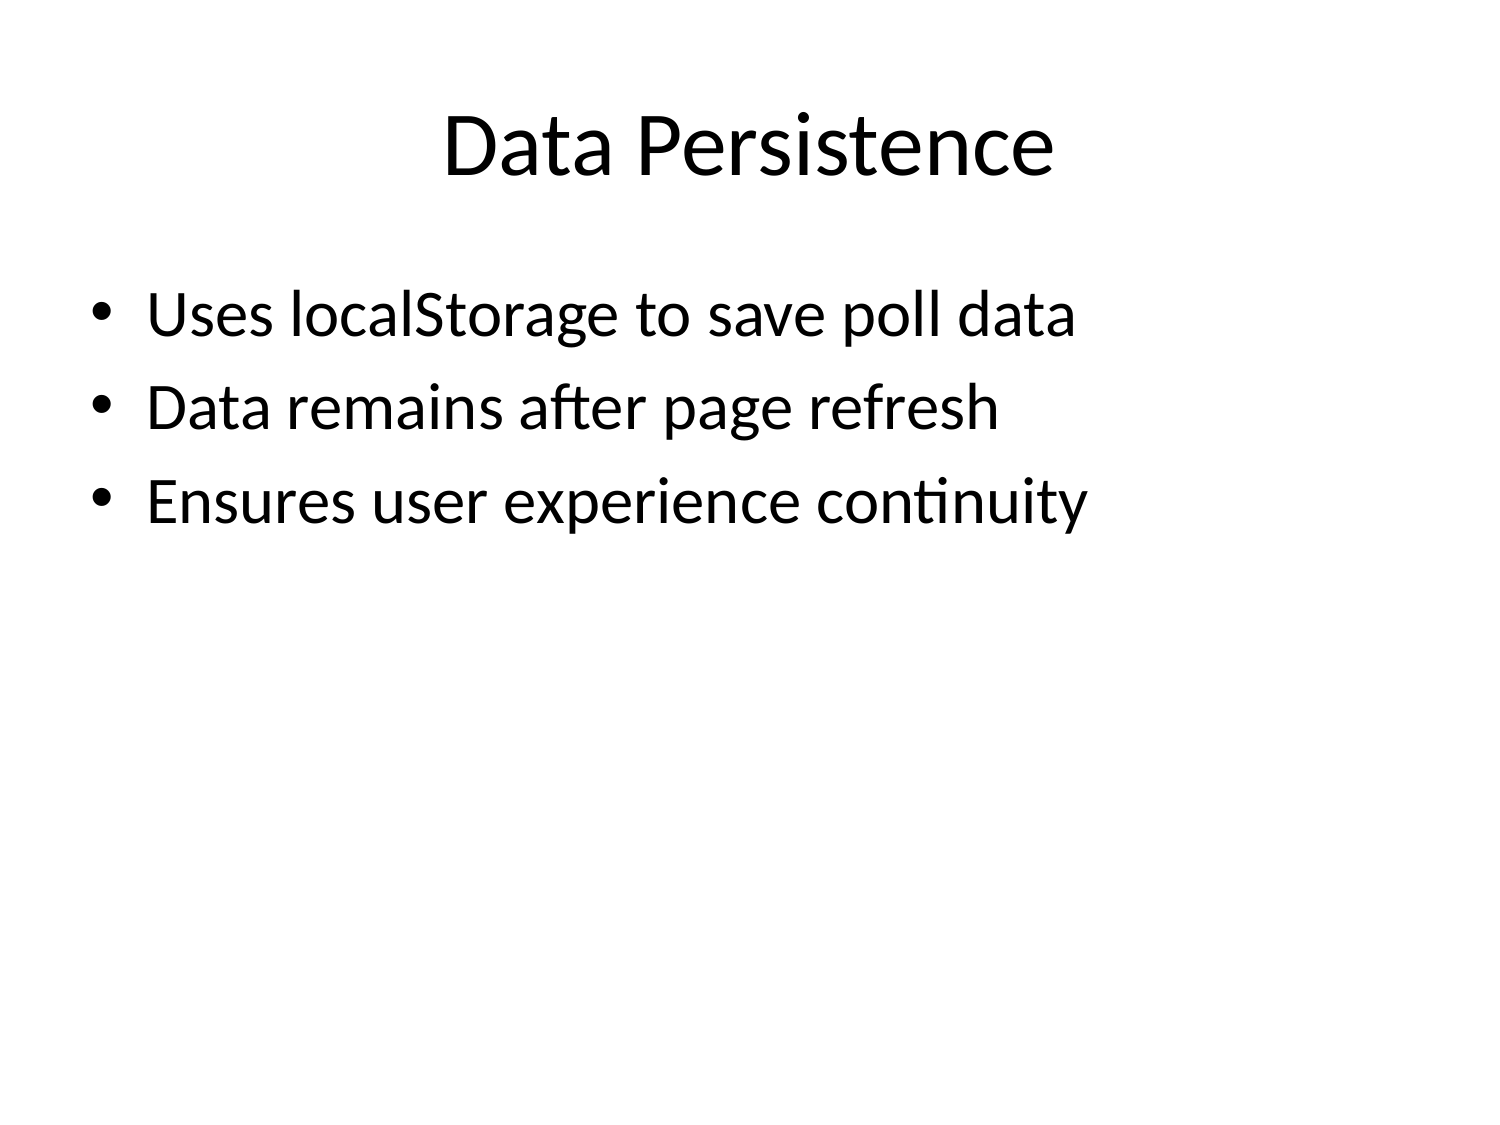

# Data Persistence
Uses localStorage to save poll data
Data remains after page refresh
Ensures user experience continuity